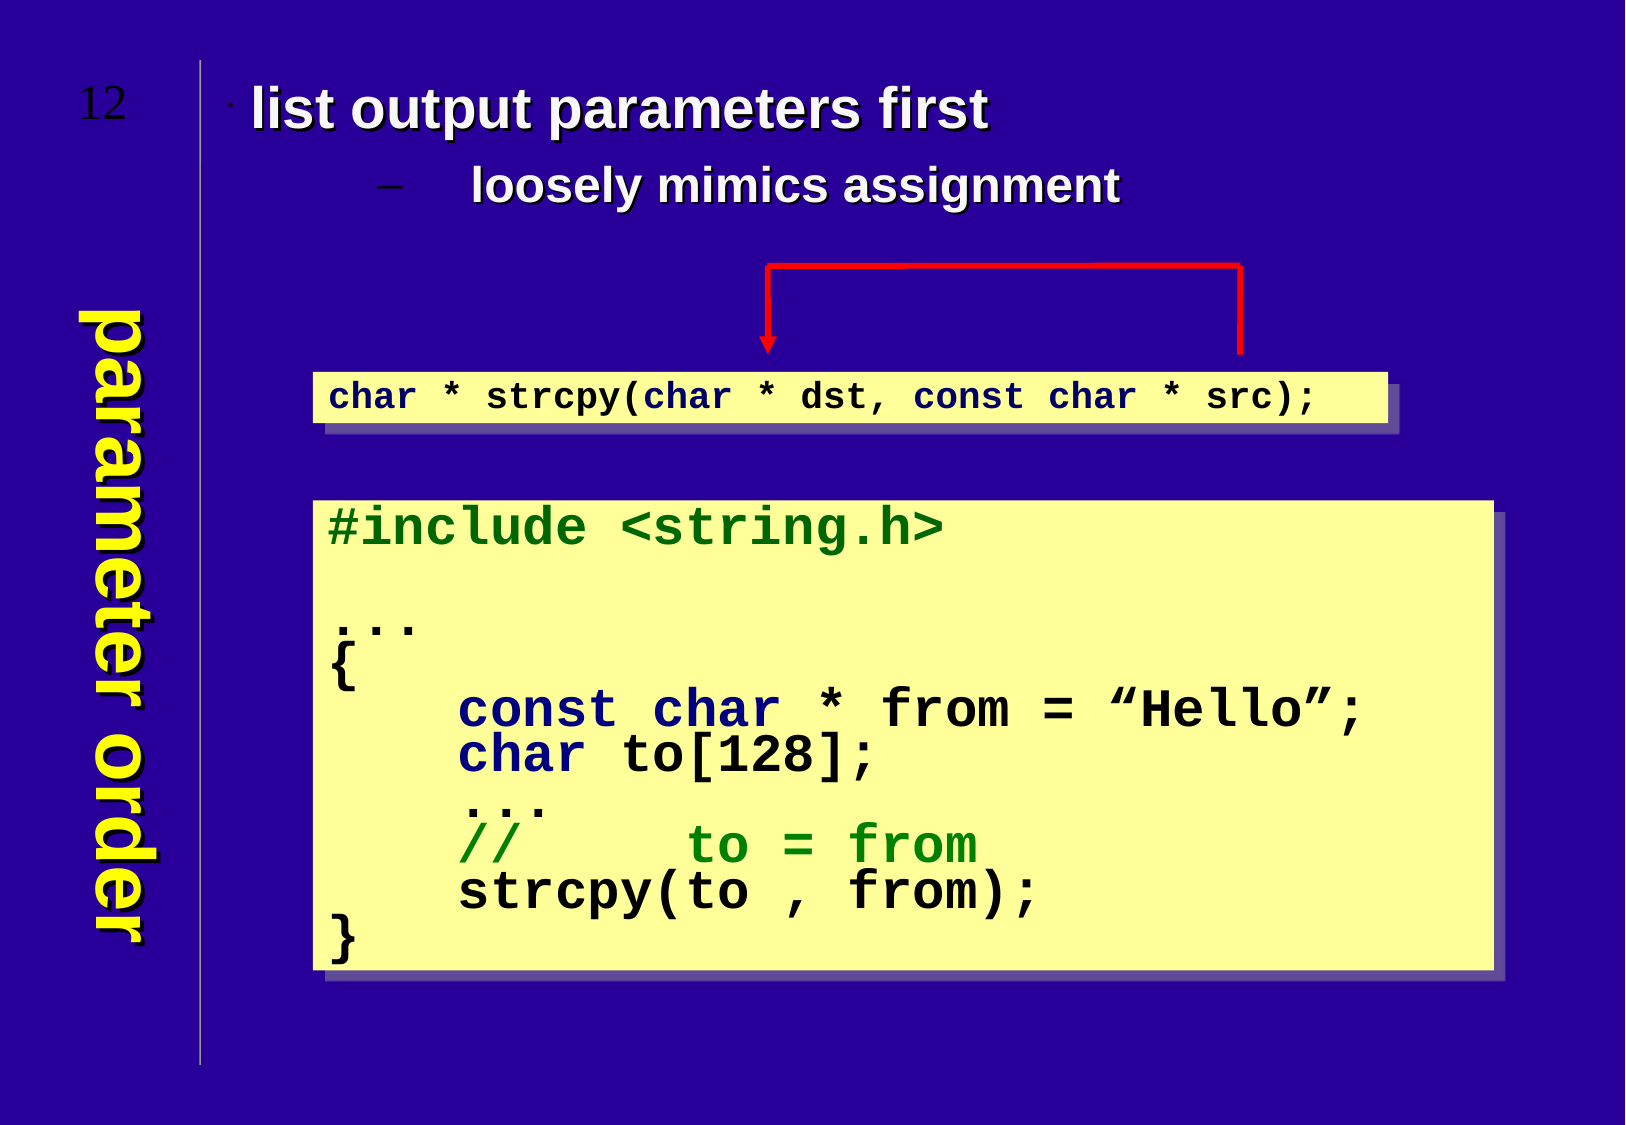

12
 list output parameters first
loosely mimics assignment
# parameter order
char * strcpy(char * dst, const char * src);
#include <string.h>
...
{
 const char * from = “Hello”;
 char to[128];
 ...
 // to = from
 strcpy(to , from);
}